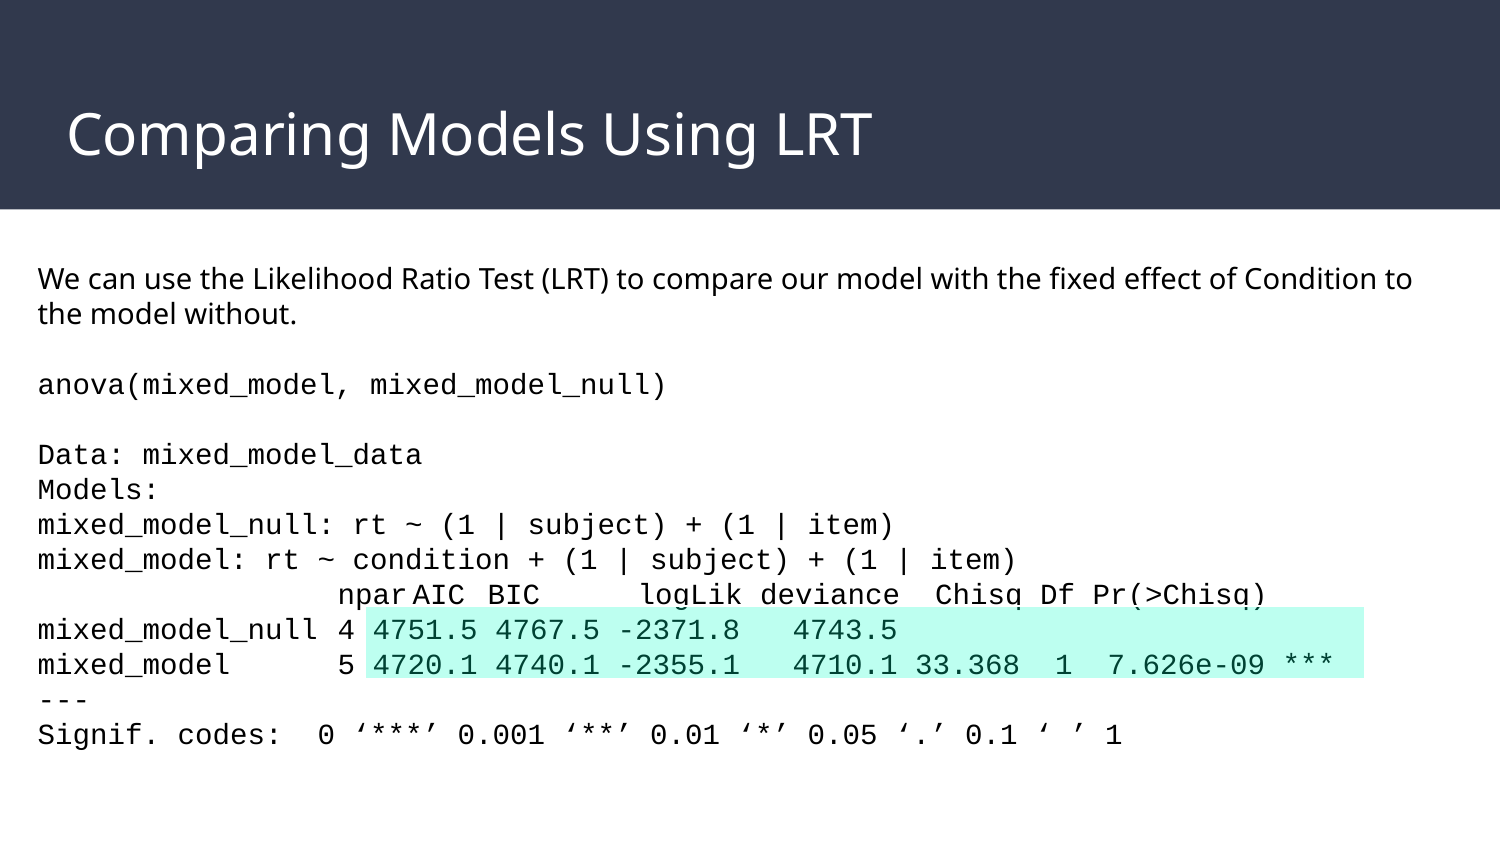

# Comparing Models Using LRT
We can use the Likelihood Ratio Test (LRT) to compare our model with the fixed effect of Condition to the model without.
anova(mixed_model, mixed_model_null)
Data: mixed_model_data
Models:
mixed_model_null: rt ~ (1 | subject) + (1 | item)
mixed_model: rt ~ condition + (1 | subject) + (1 | item)
 	npar	AIC	BIC 	logLik deviance Chisq Df Pr(>Chisq)
mixed_model_null	4 4751.5 4767.5 -2371.8 4743.5
mixed_model 	5 4720.1 4740.1 -2355.1 4710.1 33.368 1 7.626e-09 ***
---
Signif. codes: 0 ‘***’ 0.001 ‘**’ 0.01 ‘*’ 0.05 ‘.’ 0.1 ‘ ’ 1